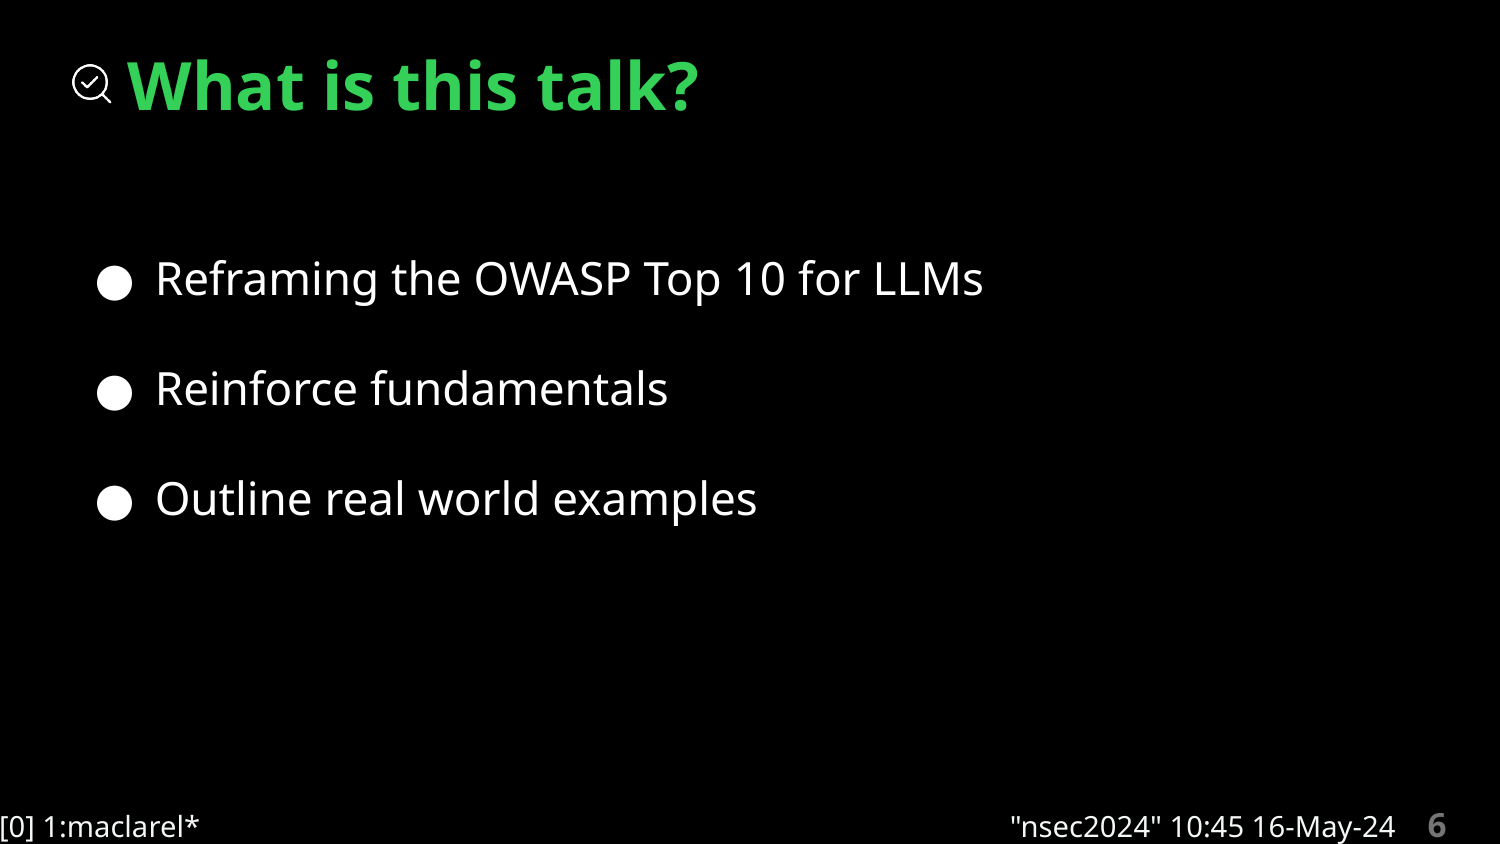

What is this talk?
Reframing the OWASP Top 10 for LLMs
Reinforce fundamentals
Outline real world examples
[0] 1:maclarel* "nsec2024" 10:45 16-May-24 6